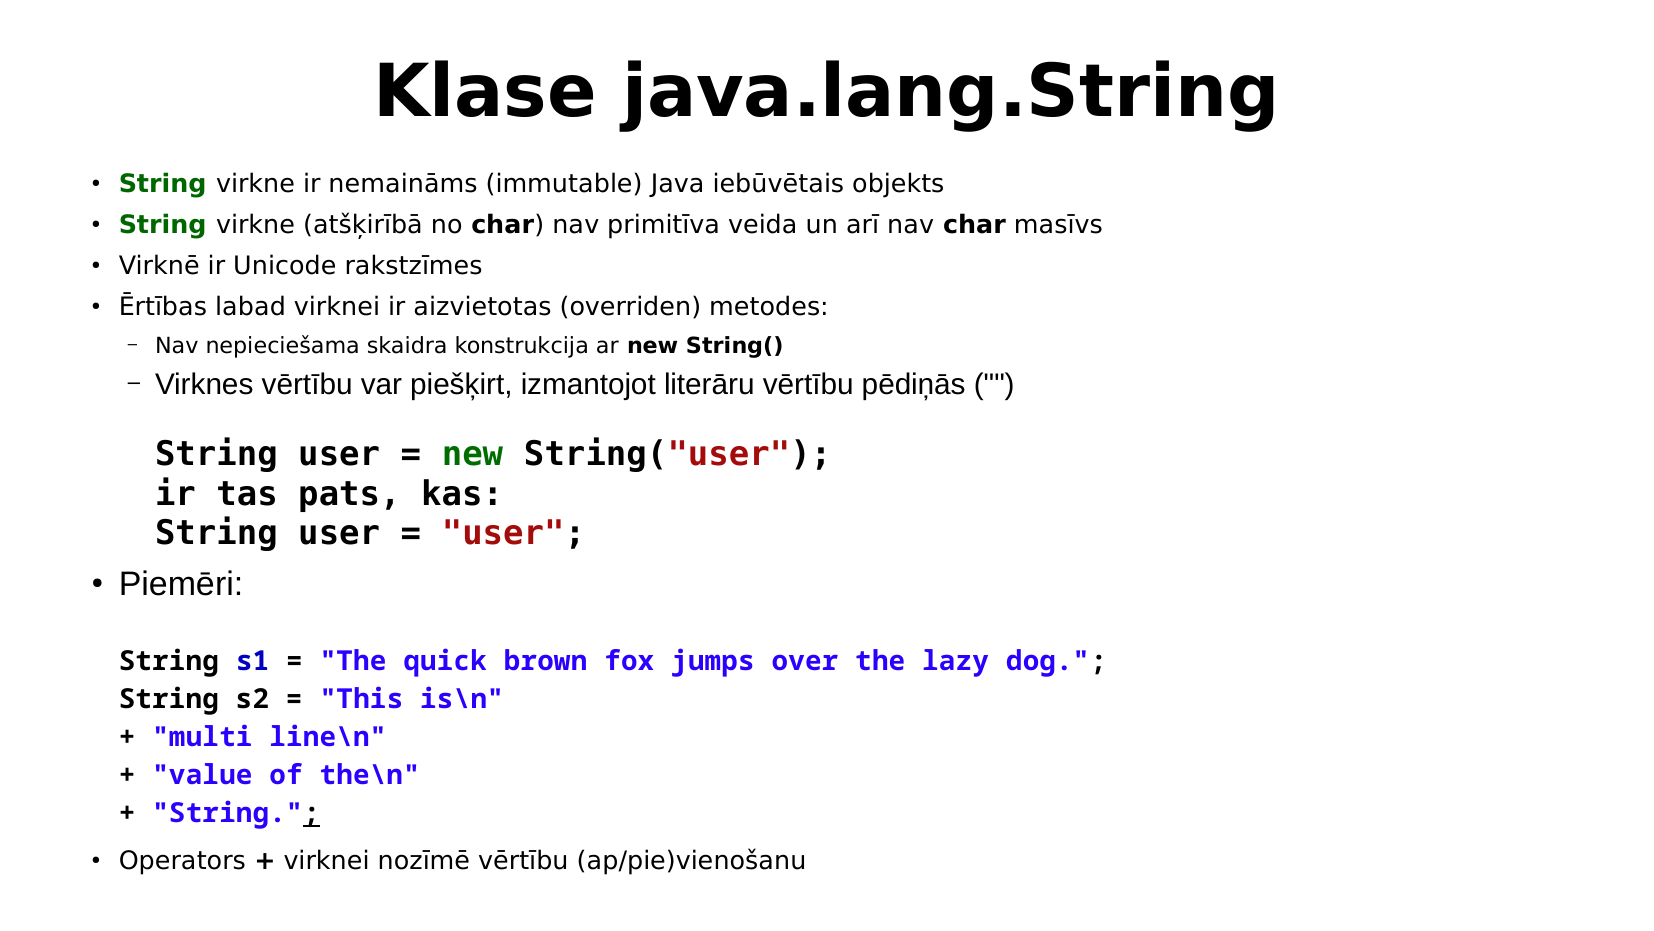

# Klase java.lang.String
String virkne ir nemaināms (immutable) Java iebūvētais objekts
String virkne (atšķirībā no char) nav primitīva veida un arī nav char masīvs
Virknē ir Unicode rakstzīmes
Ērtības labad virknei ir aizvietotas (overriden) metodes:
Nav nepieciešama skaidra konstrukcija ar new String()
Virknes vērtību var piešķirt, izmantojot literāru vērtību pēdiņās ("")
String user = new String("user");
ir tas pats, kas:
String user = "user";
Piemēri:
String s1 = "The quick brown fox jumps over the lazy dog.";
String s2 = "This is\n"
+ "multi line\n"
+ "value of the\n"
+ "String.";
Operators + virknei nozīmē vērtību (ap/pie)vienošanu